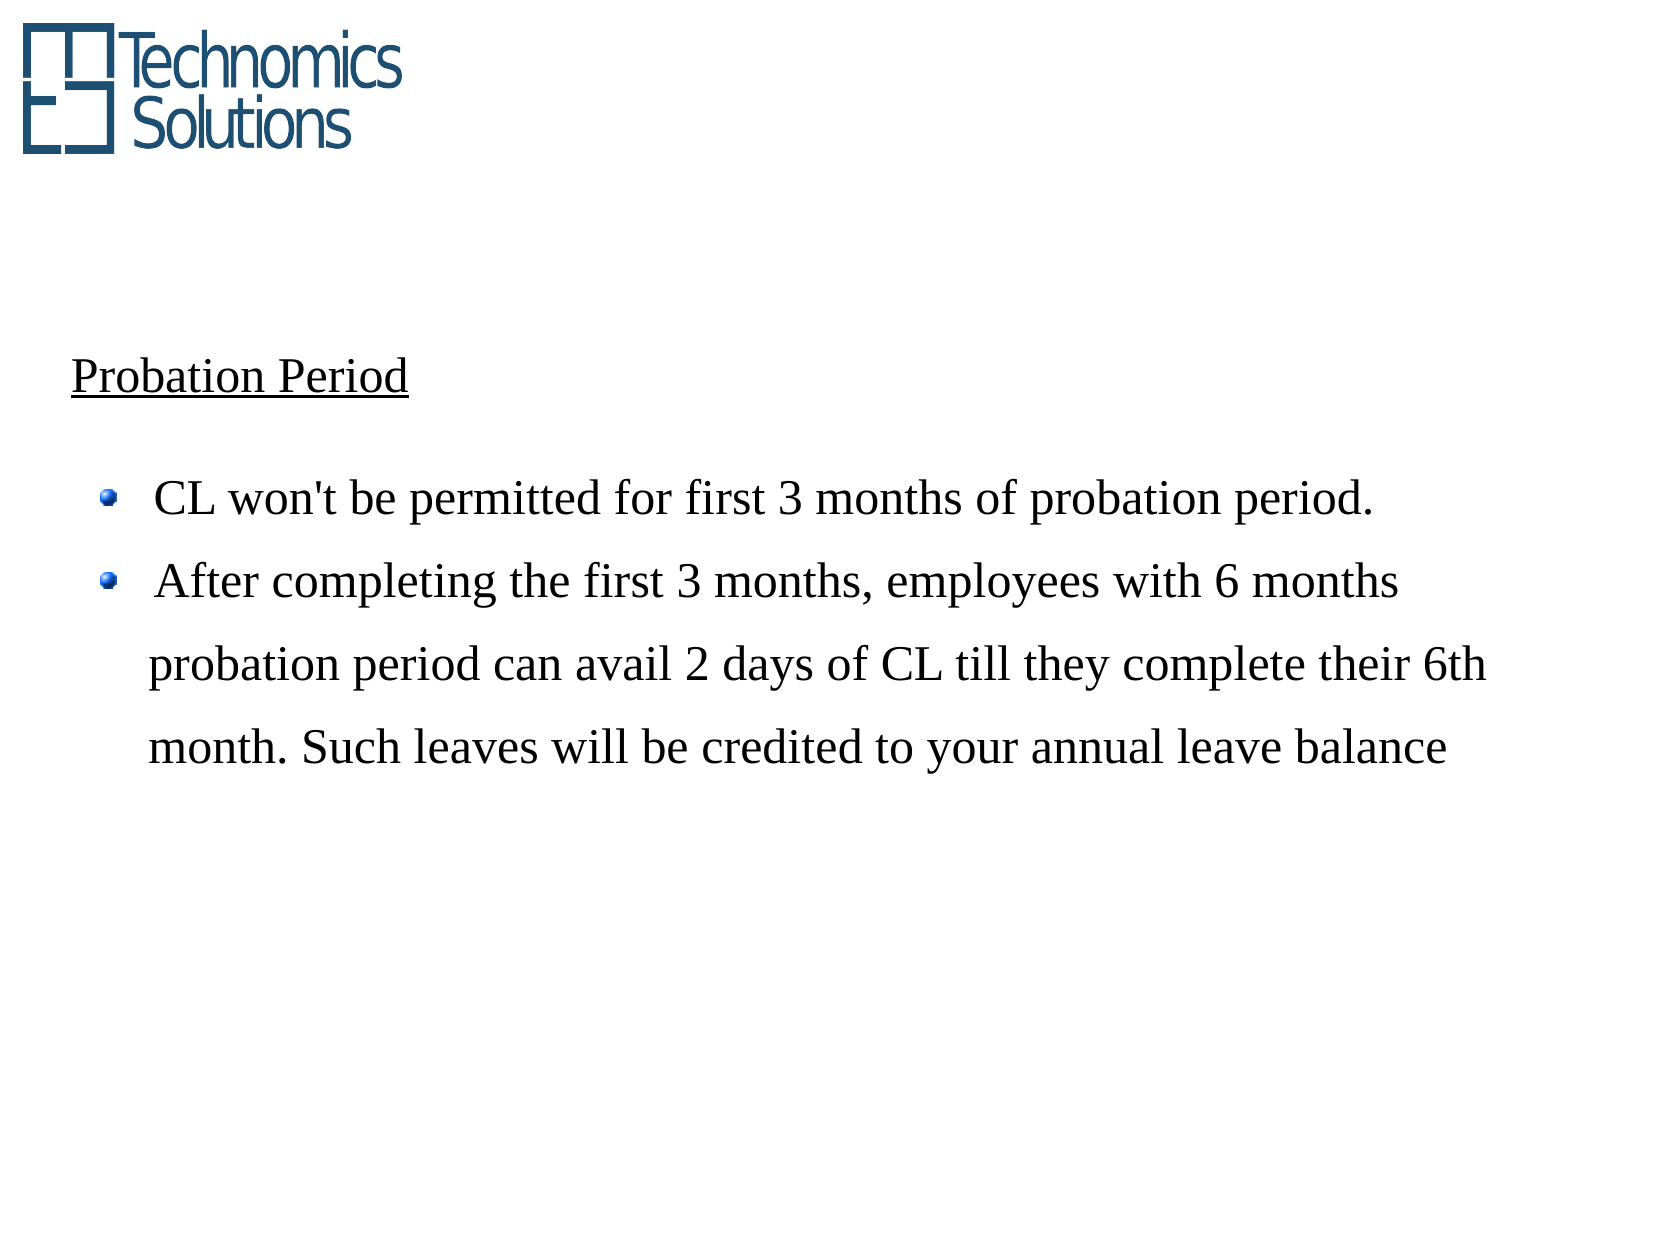

# Probation Period
CL won't be permitted for first 3 months of probation period.
After completing the first 3 months, employees with 6 months
 probation period can avail 2 days of CL till they complete their 6th
 month. Such leaves will be credited to your annual leave balance